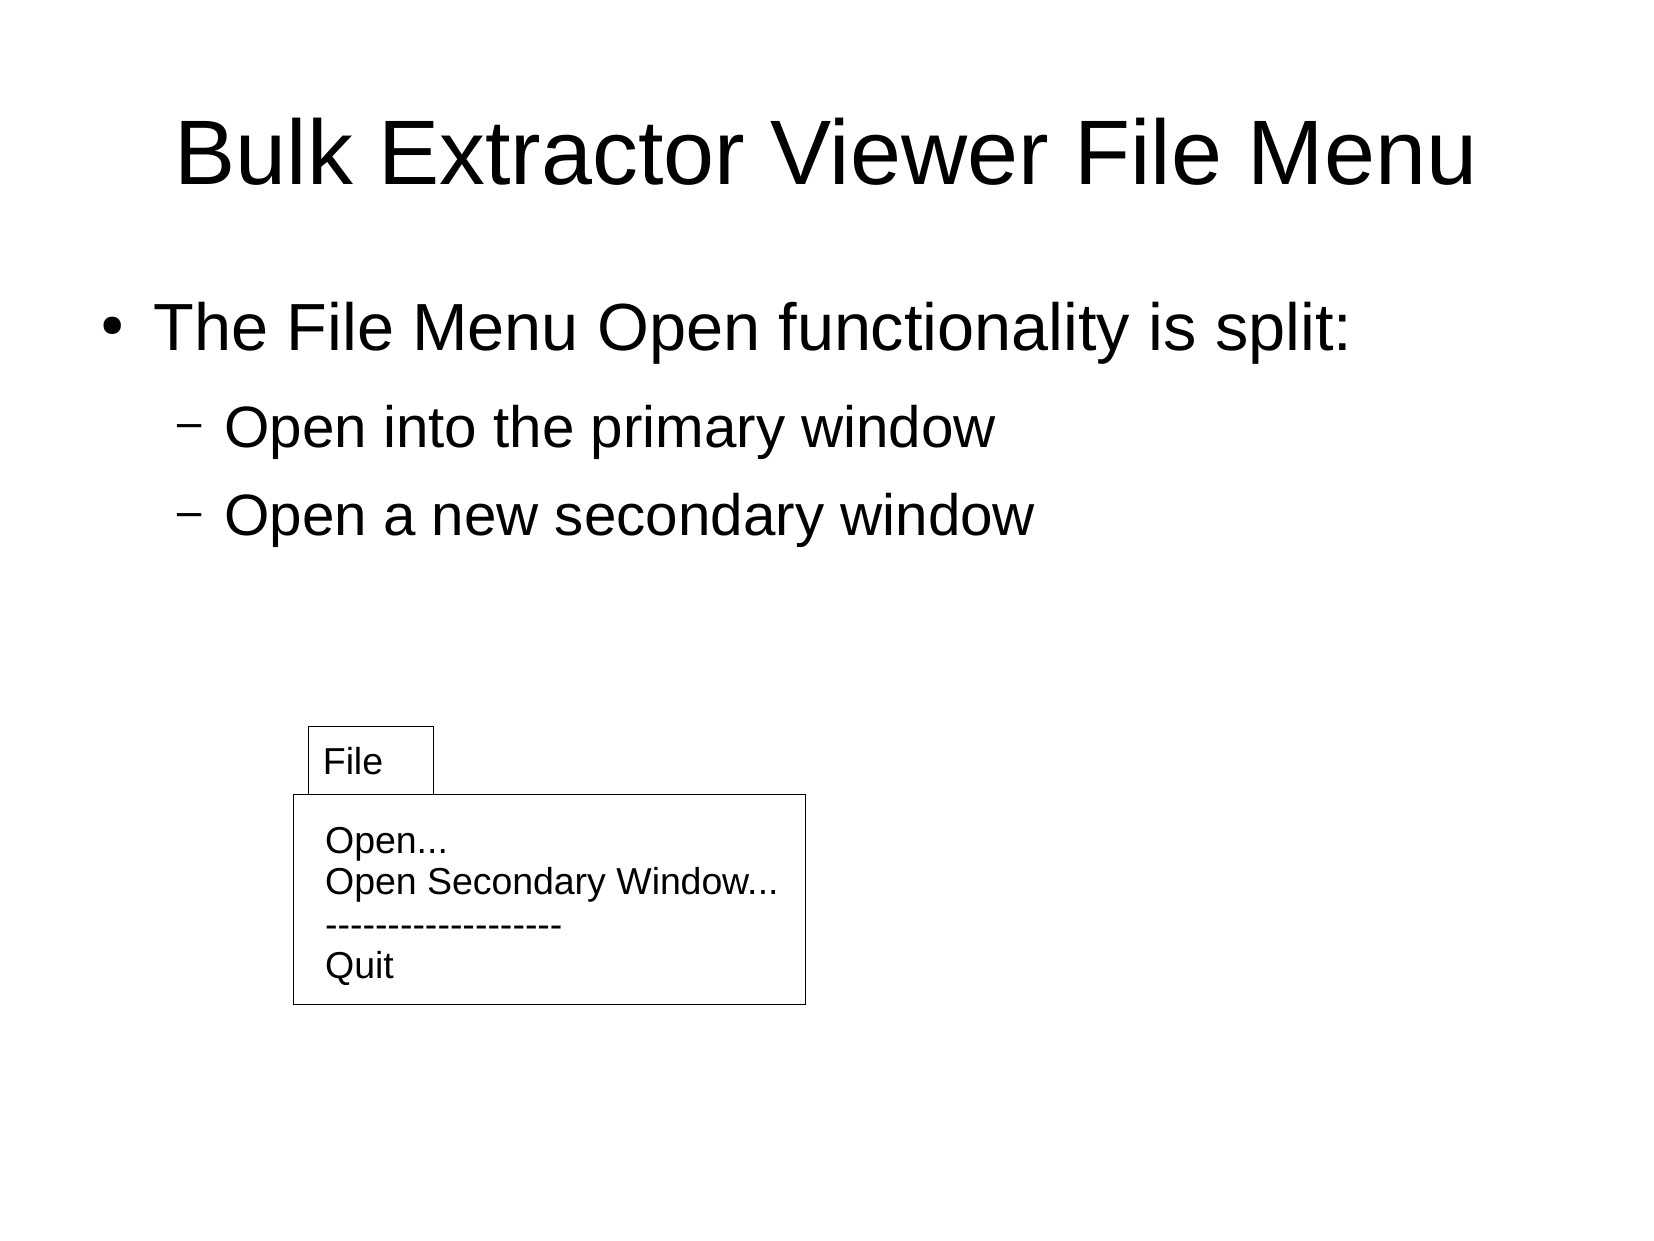

# Bulk Extractor Viewer File Menu
The File Menu Open functionality is split:
Open into the primary window
Open a new secondary window
File
Open...
Open Secondary Window...
-------------------
Quit